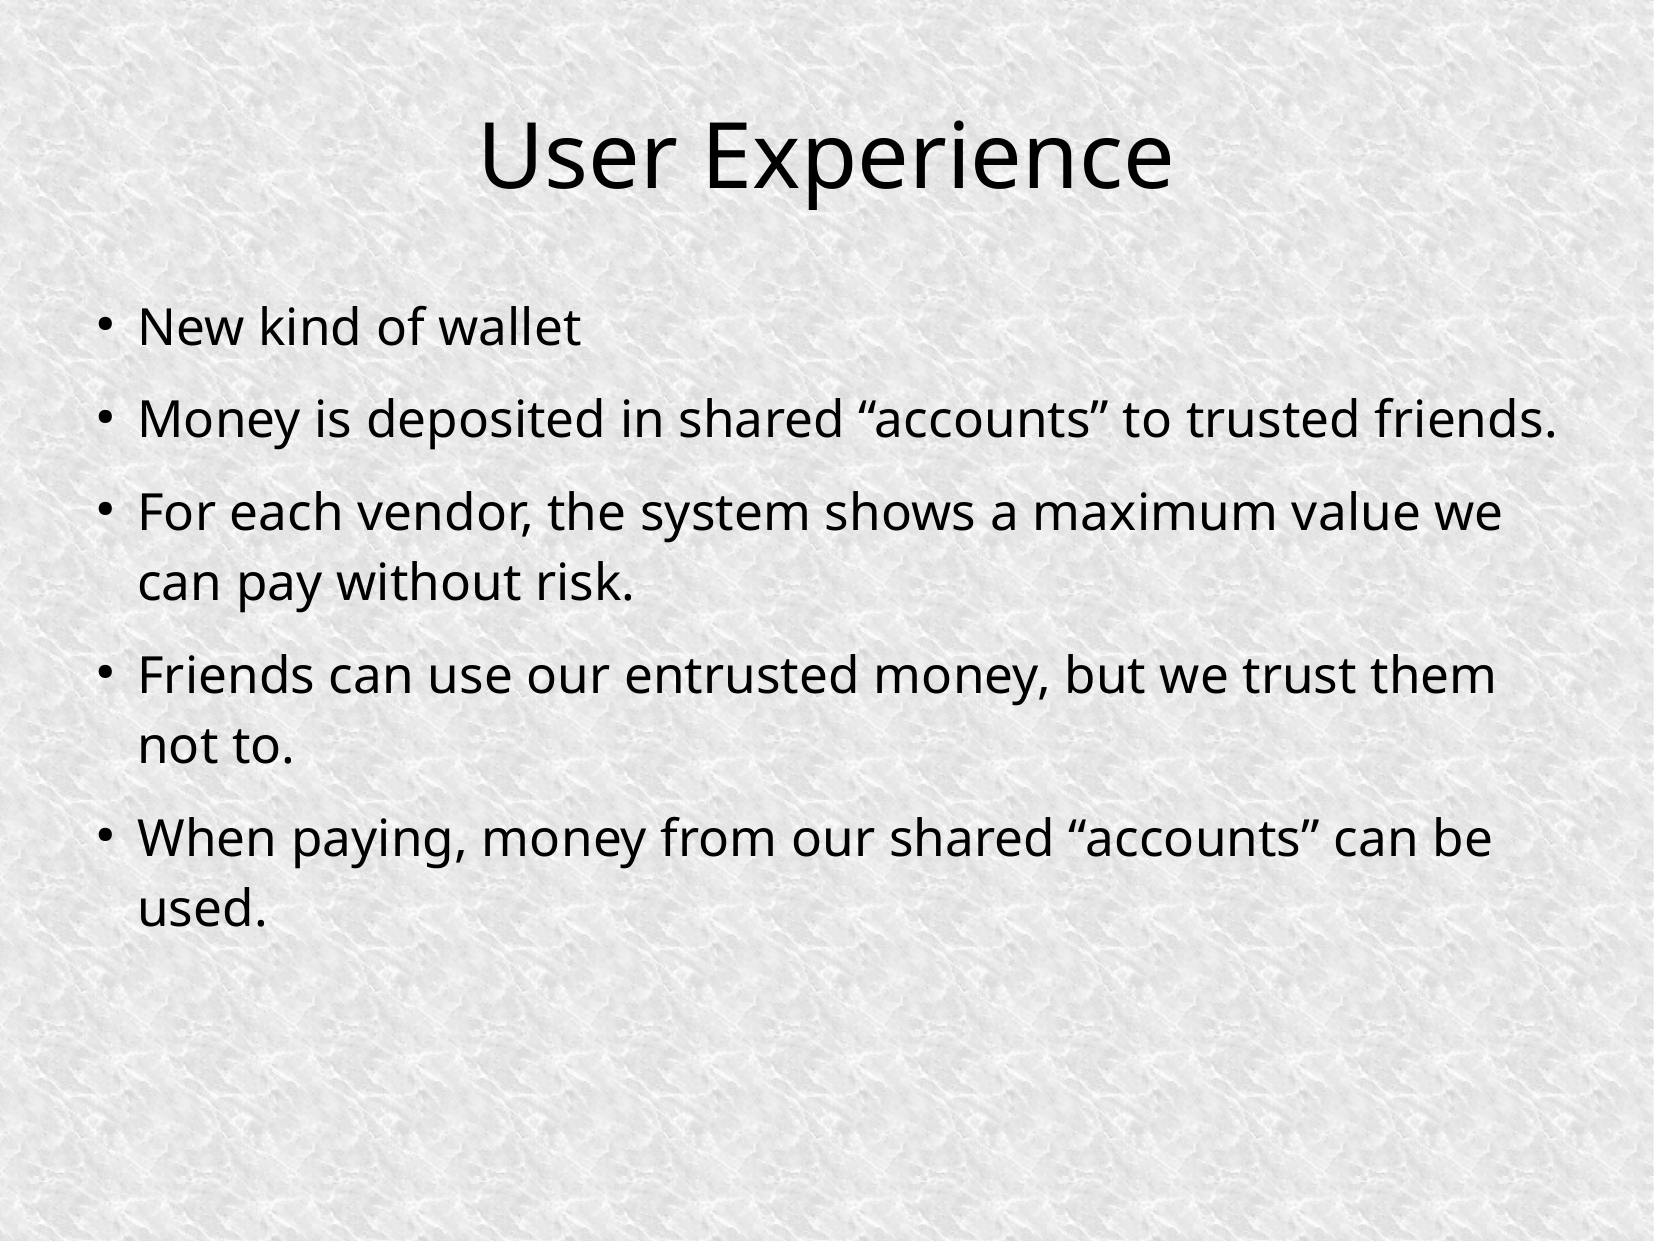

# User Experience
New kind of wallet
Money is deposited in shared “accounts” to trusted friends.
For each vendor, the system shows a maximum value we can pay without risk.
Friends can use our entrusted money, but we trust them not to.
When paying, money from our shared “accounts” can be used.